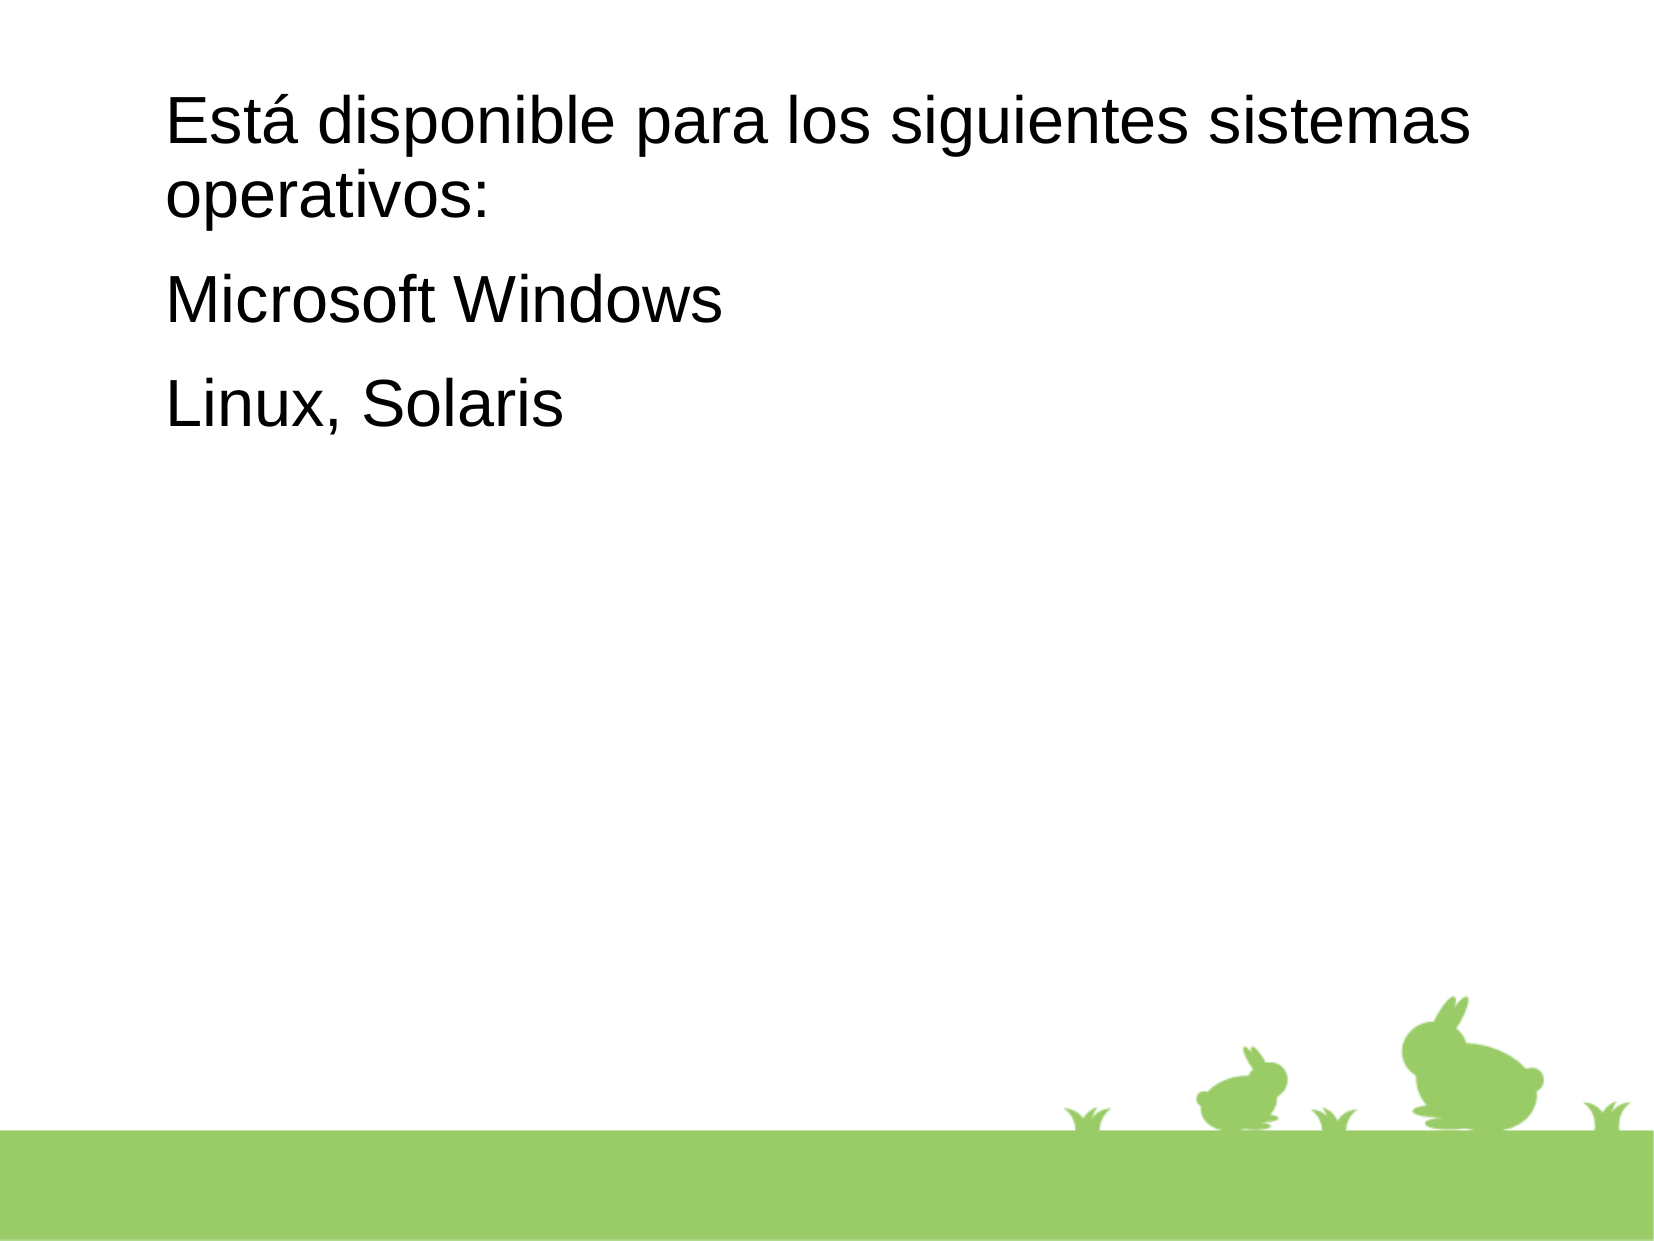

# Está disponible para los siguientes sistemas operativos:
Microsoft Windows
Linux, Solaris